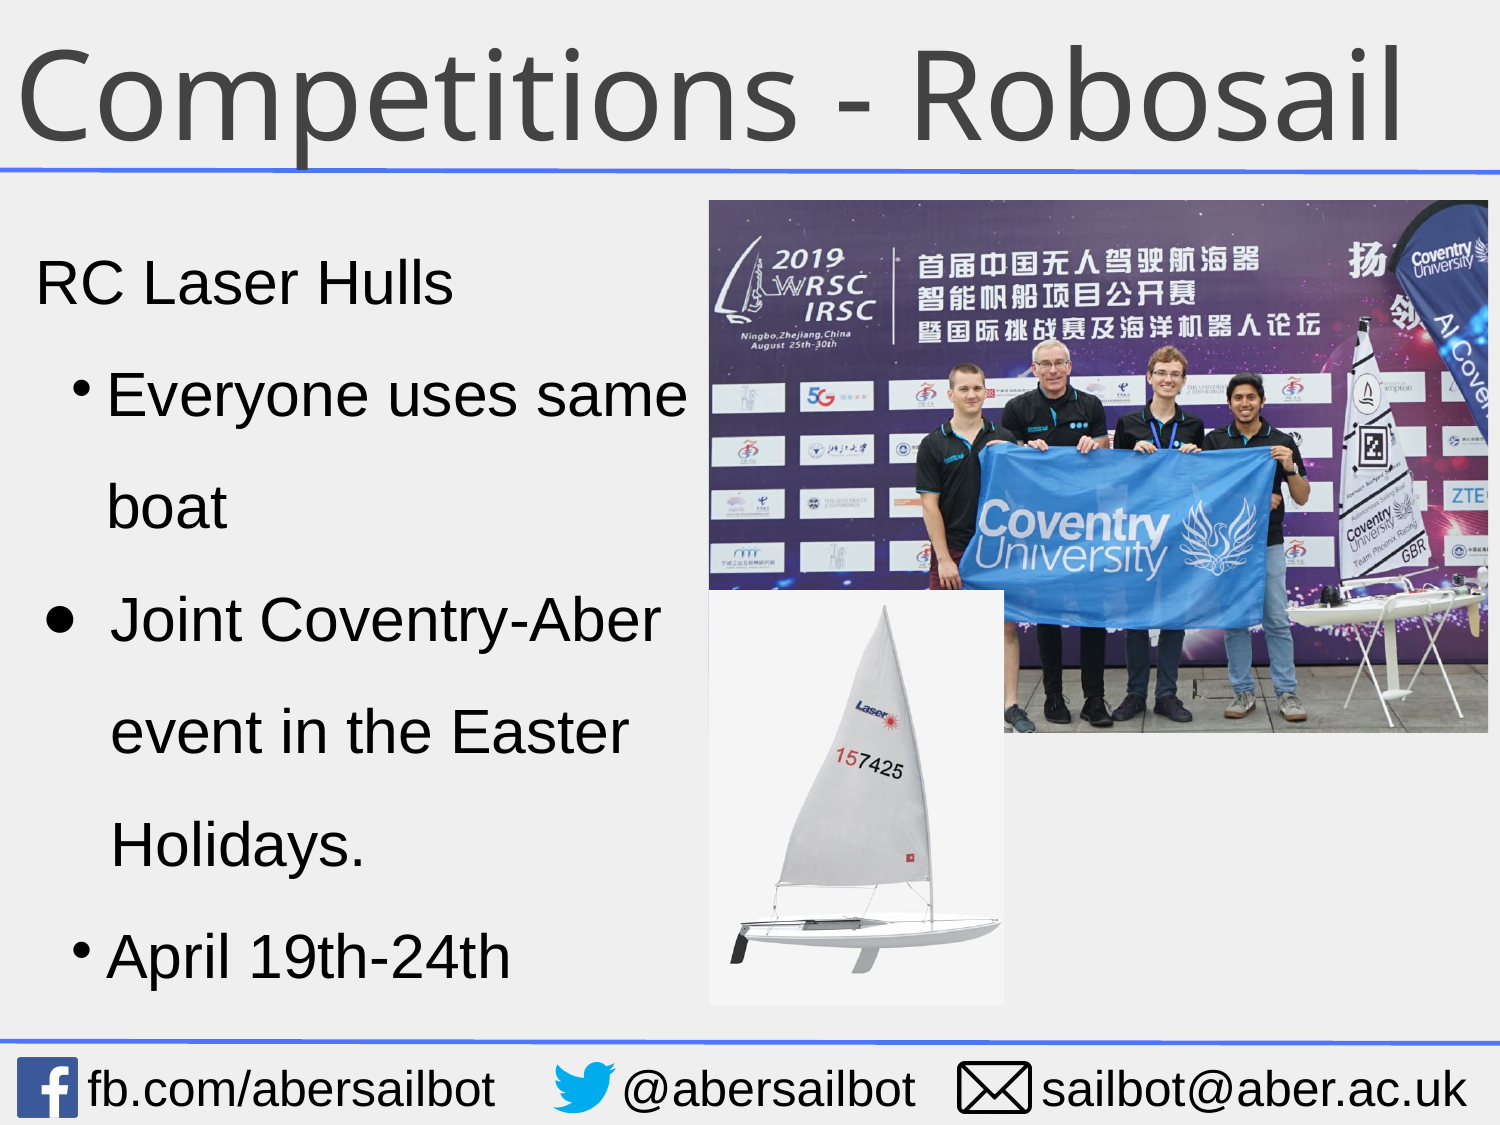

Competitions - Robosail
RC Laser Hulls
Everyone uses same boat
Joint Coventry-Aber event in the Easter Holidays.
April 19th-24th
 fb.com/abersailbot @abersailbot sailbot@aber.ac.uk